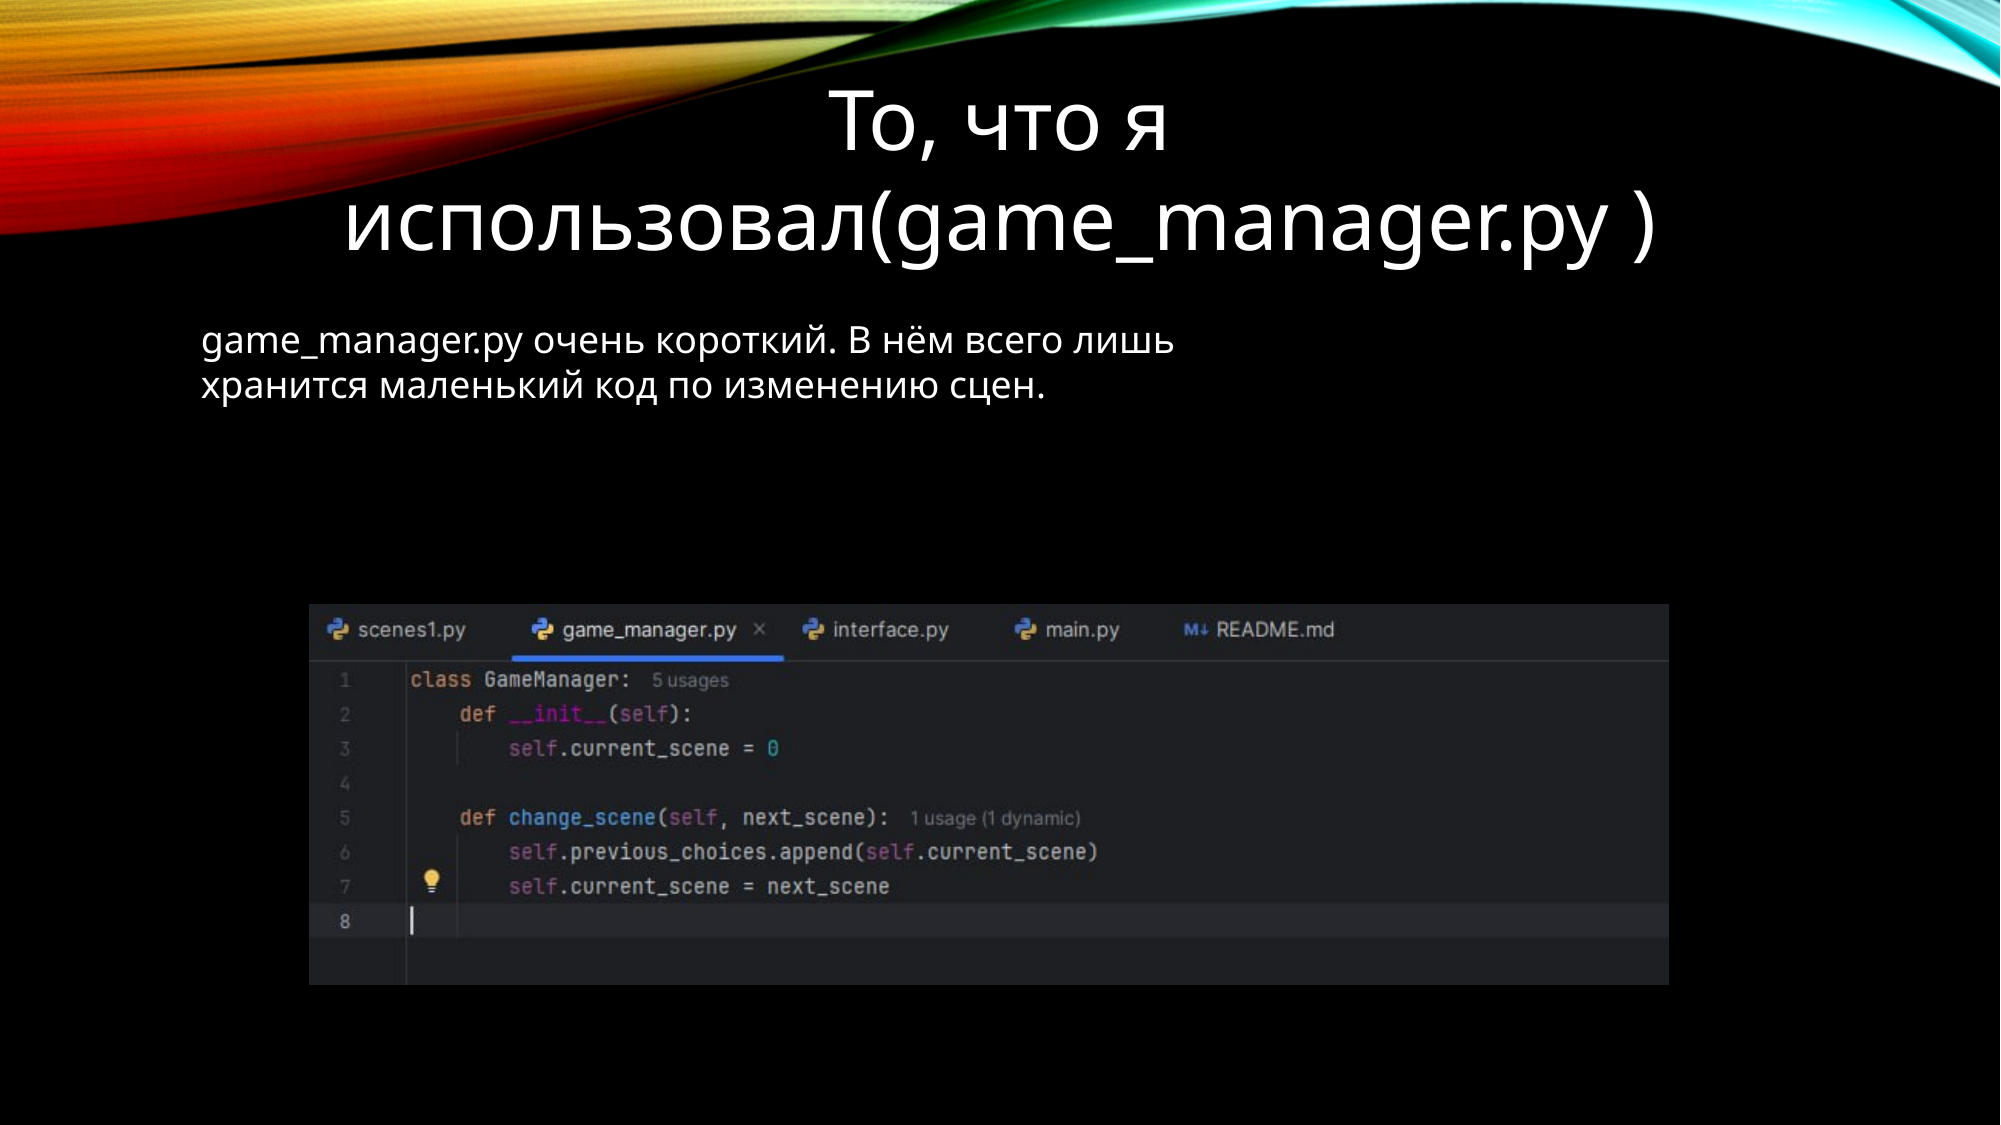

То, что я использовал(game_manager.py )
game_manager.py очень короткий. В нём всего лишь хранится маленький код по изменению сцен.